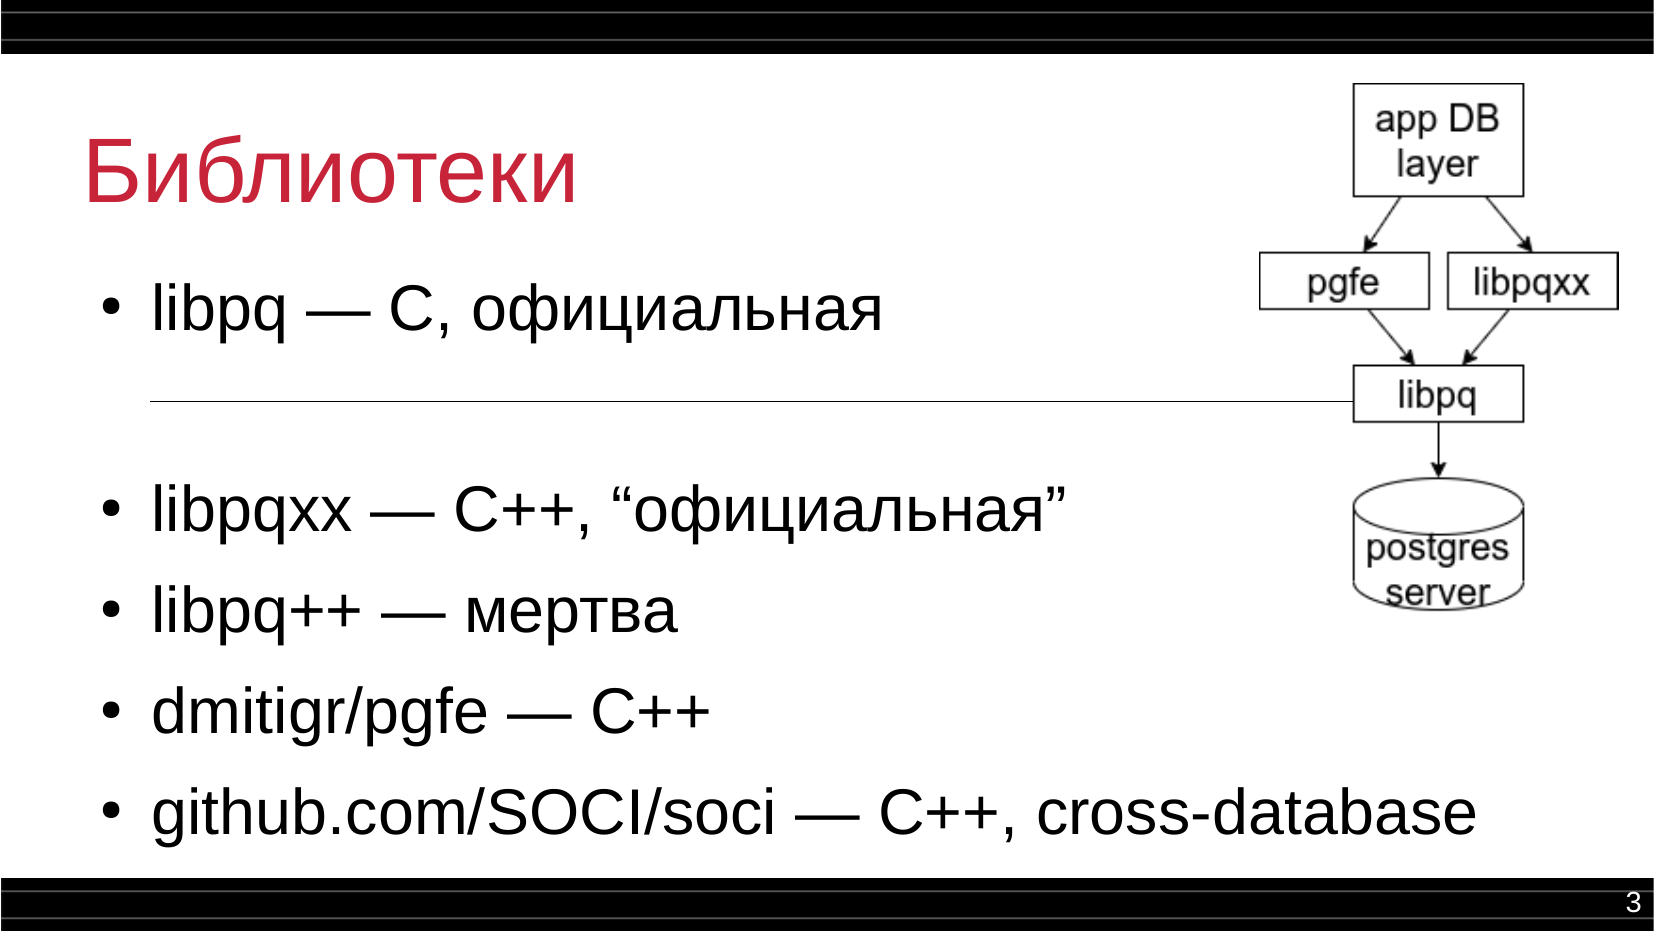

Библиотеки
# libpq — C, официальная
libpqxx — C++, “официальная”
libpq++ — мертва
dmitigr/pgfe — C++
github.com/SOCI/soci — C++, cross-database